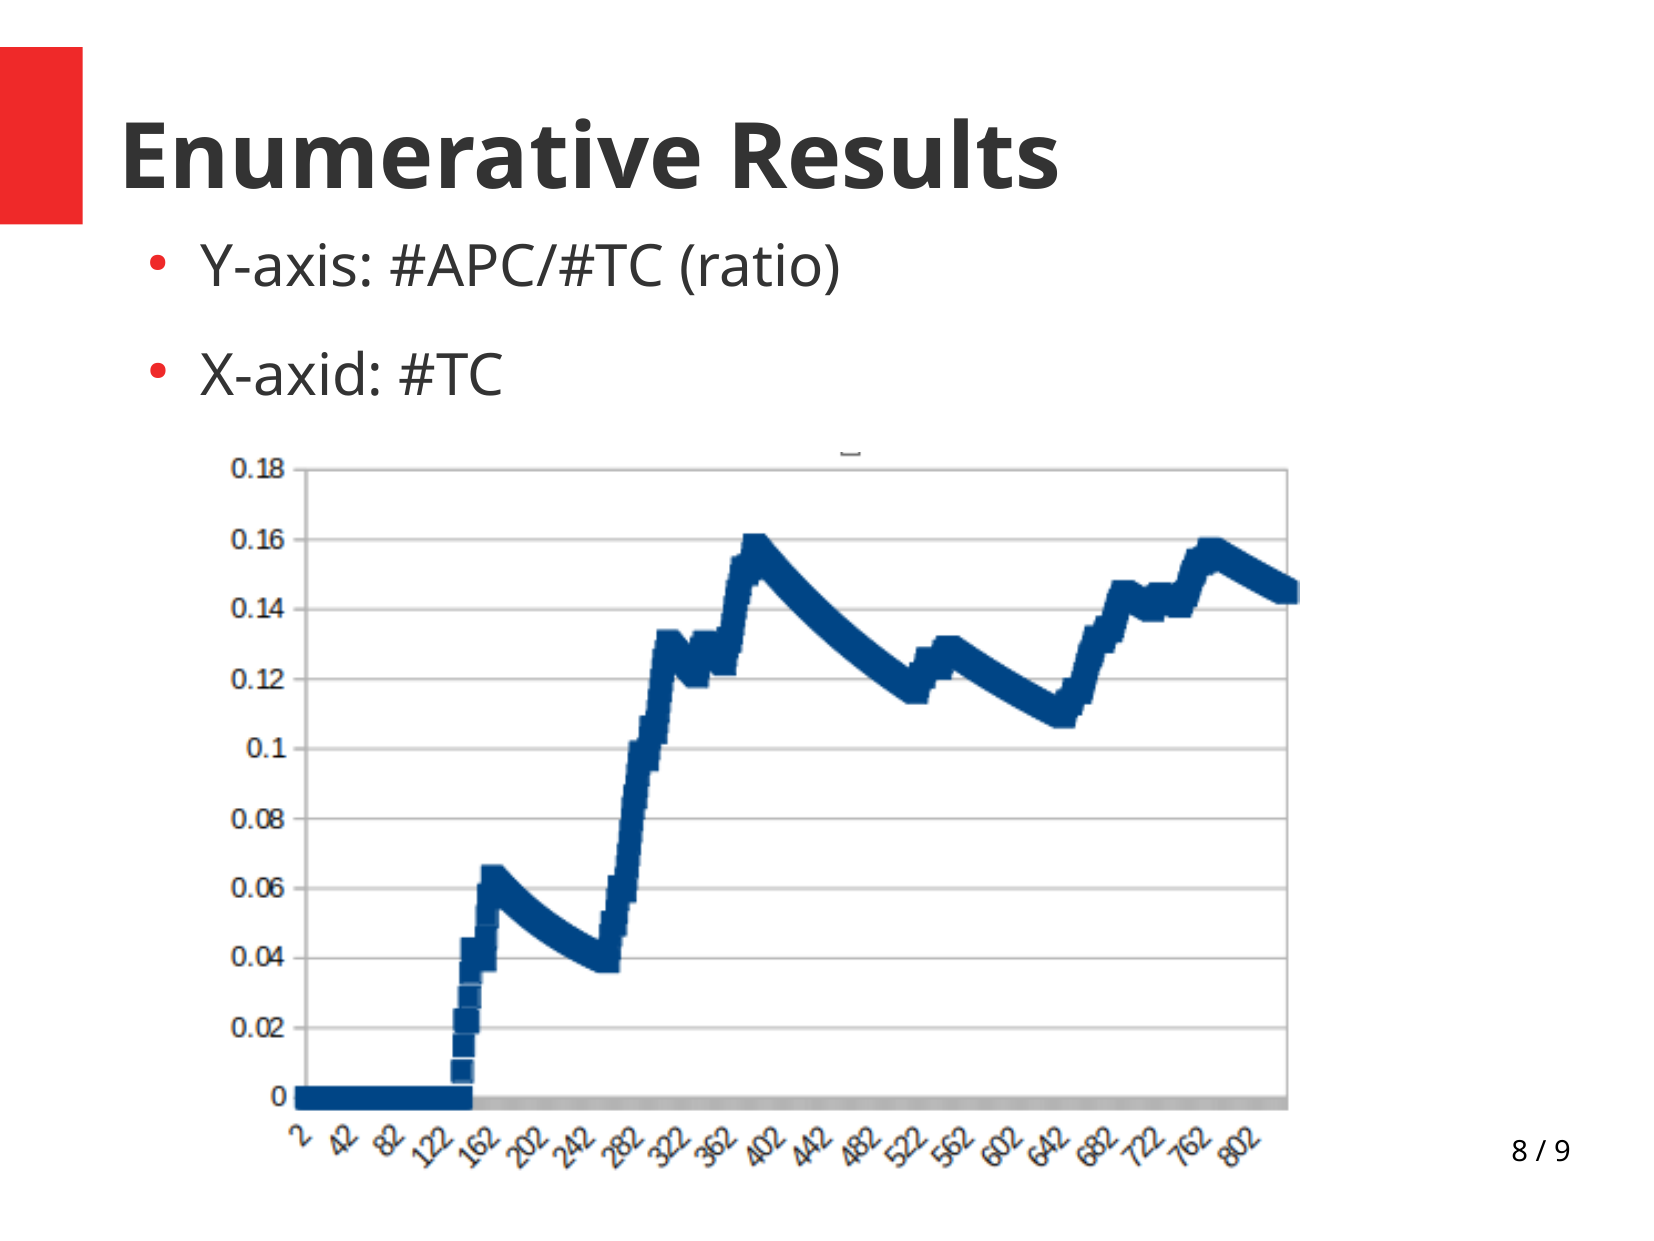

# Enumerative Results
Y-axis: #APC/#TC (ratio)
X-axid: #TC
8